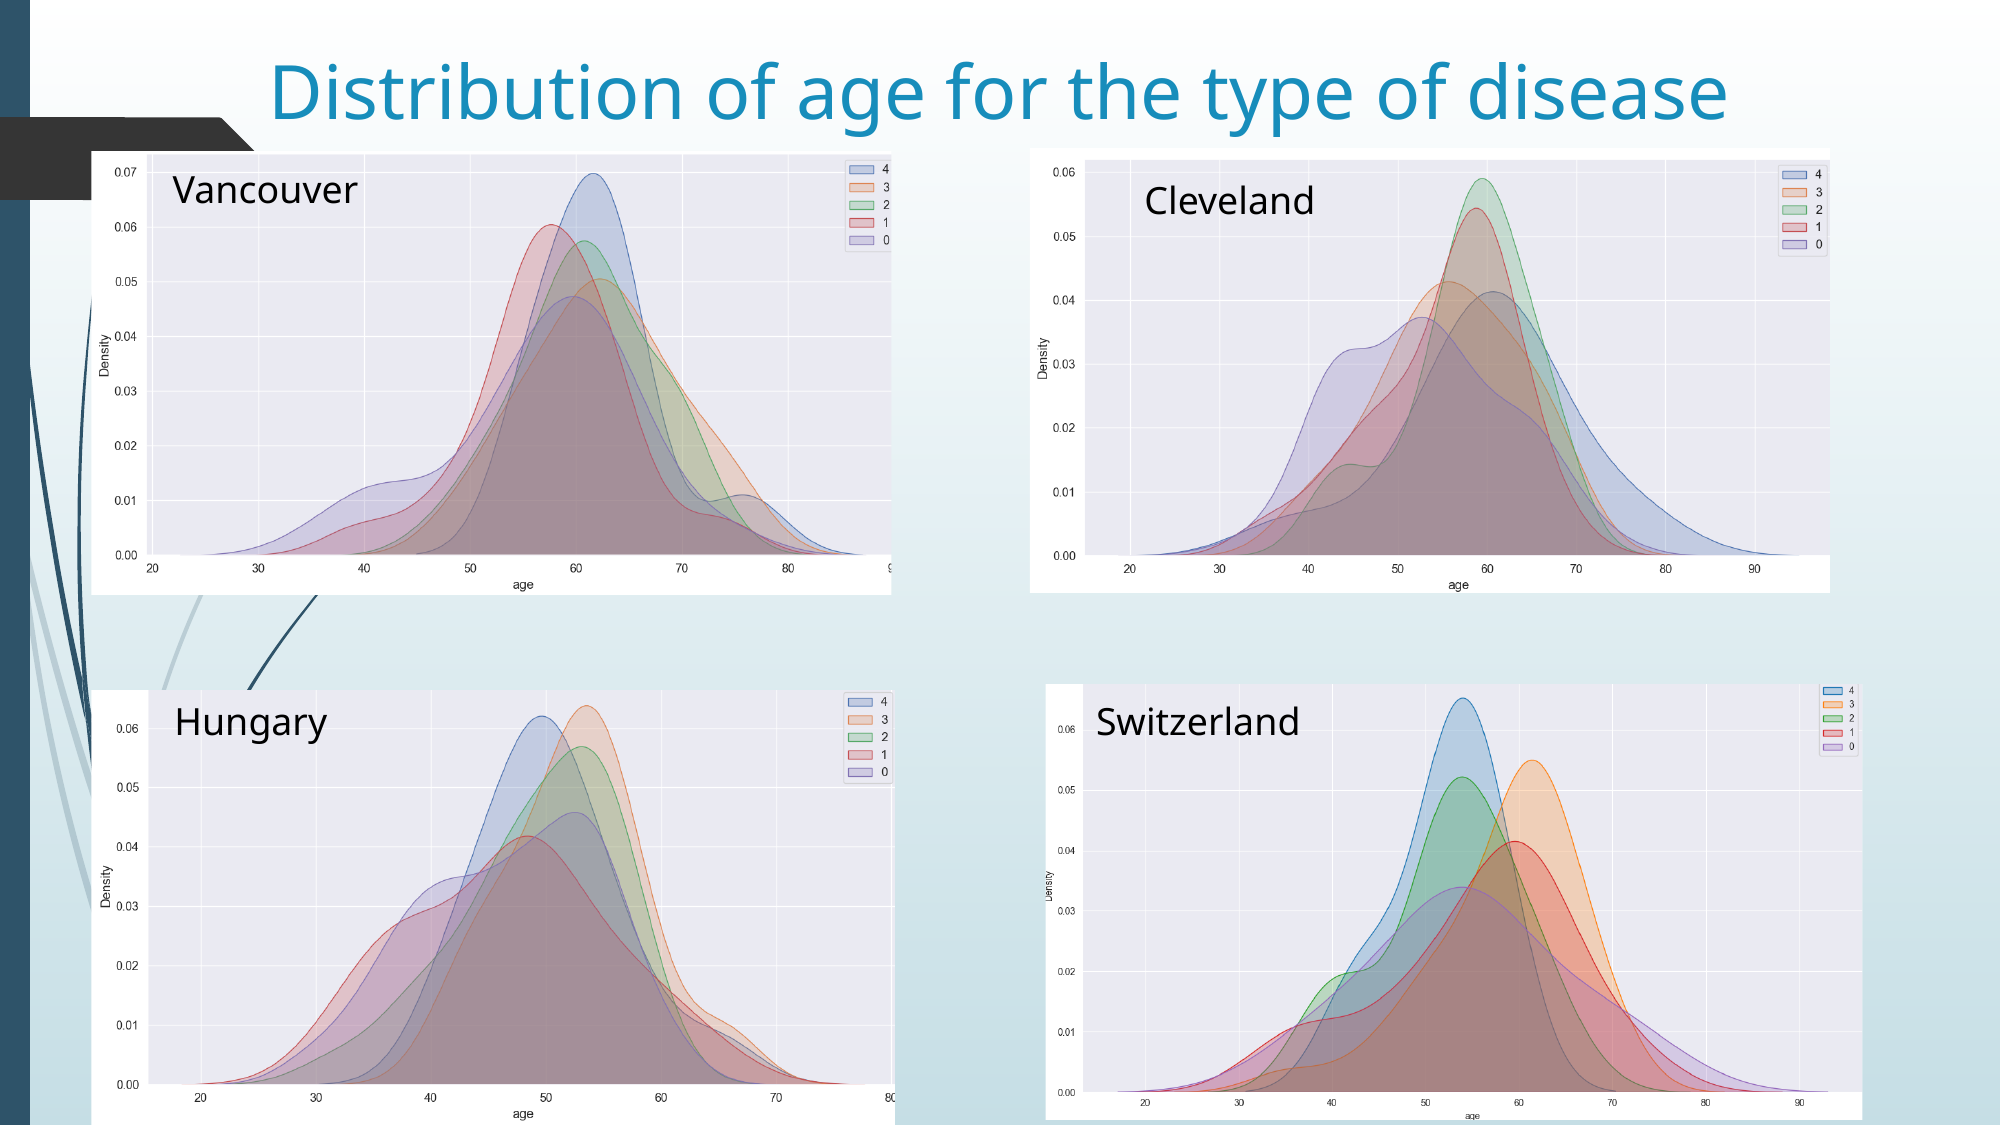

# Distribution of age for the type of disease
Vancouver
Cleveland
Hungary
Switzerland